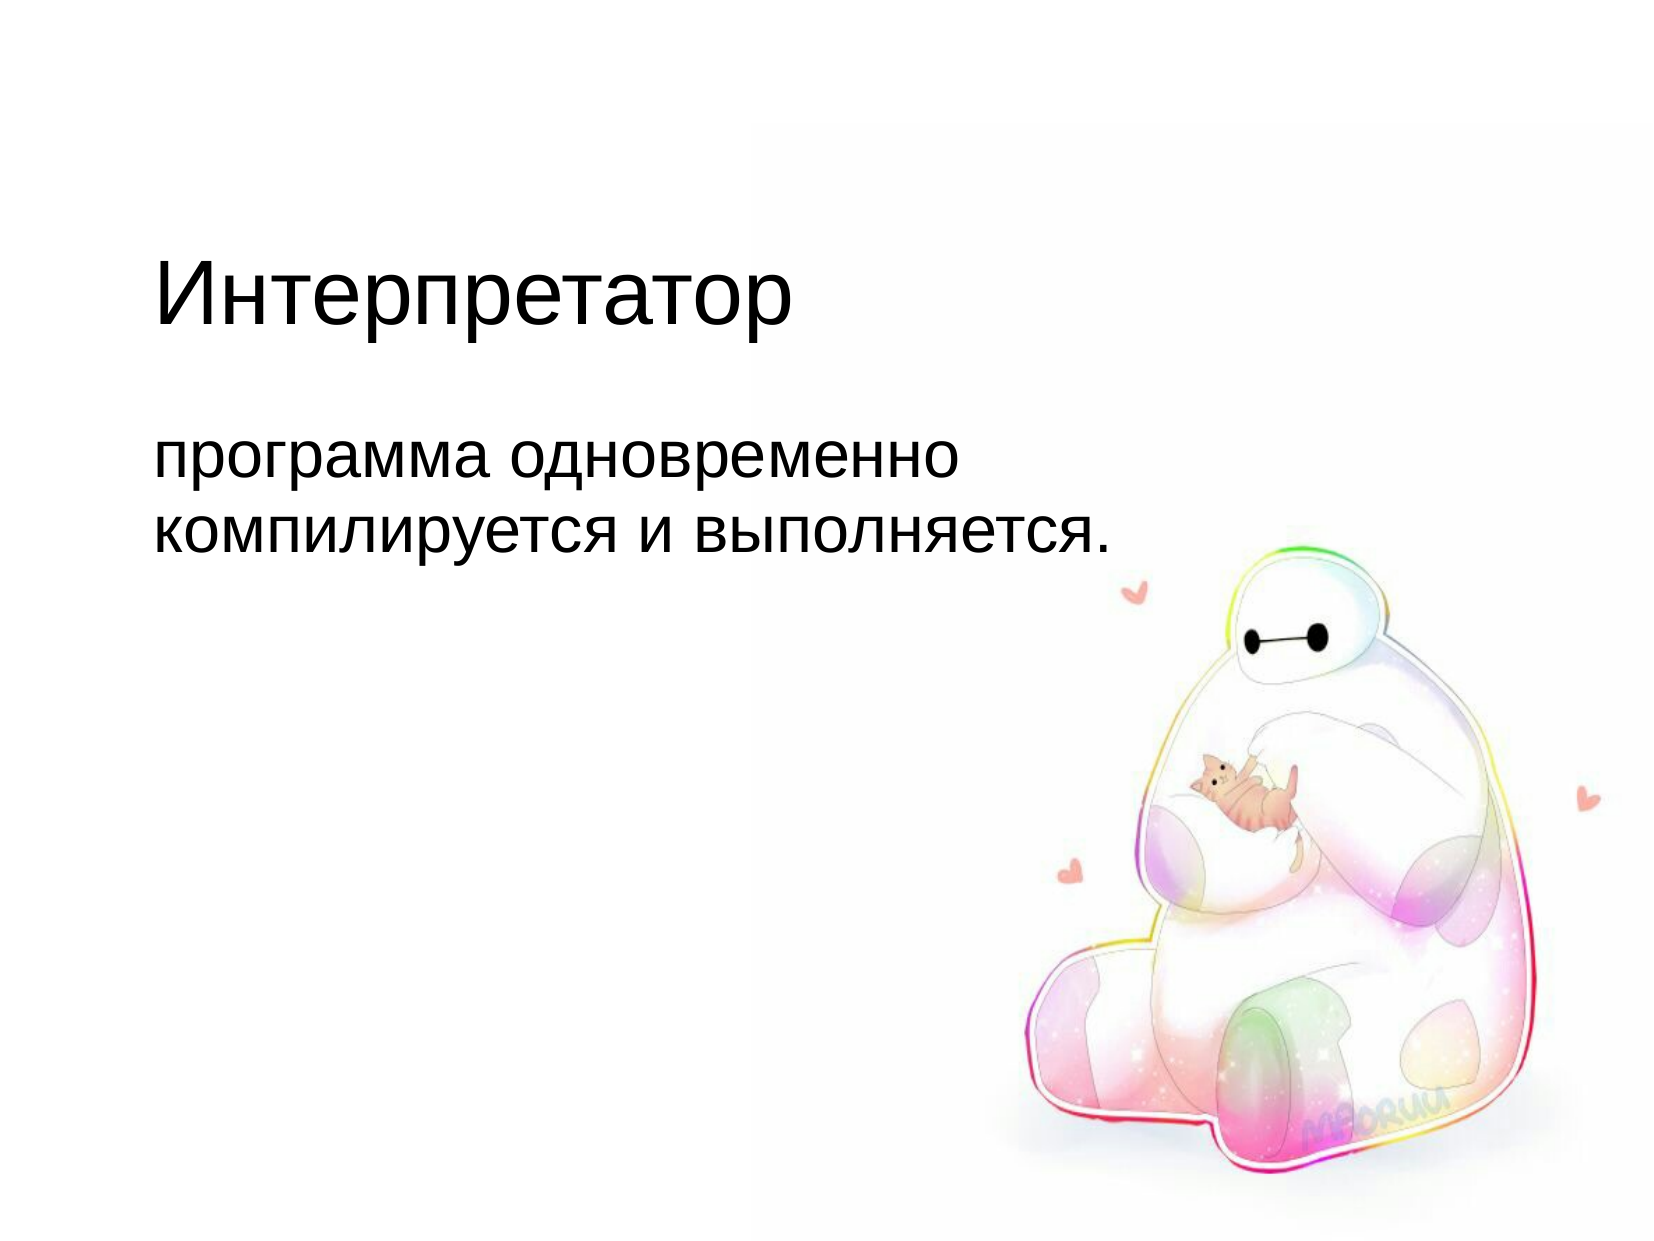

# Интерпретатор
программа одновременно компилируется и выполняется.